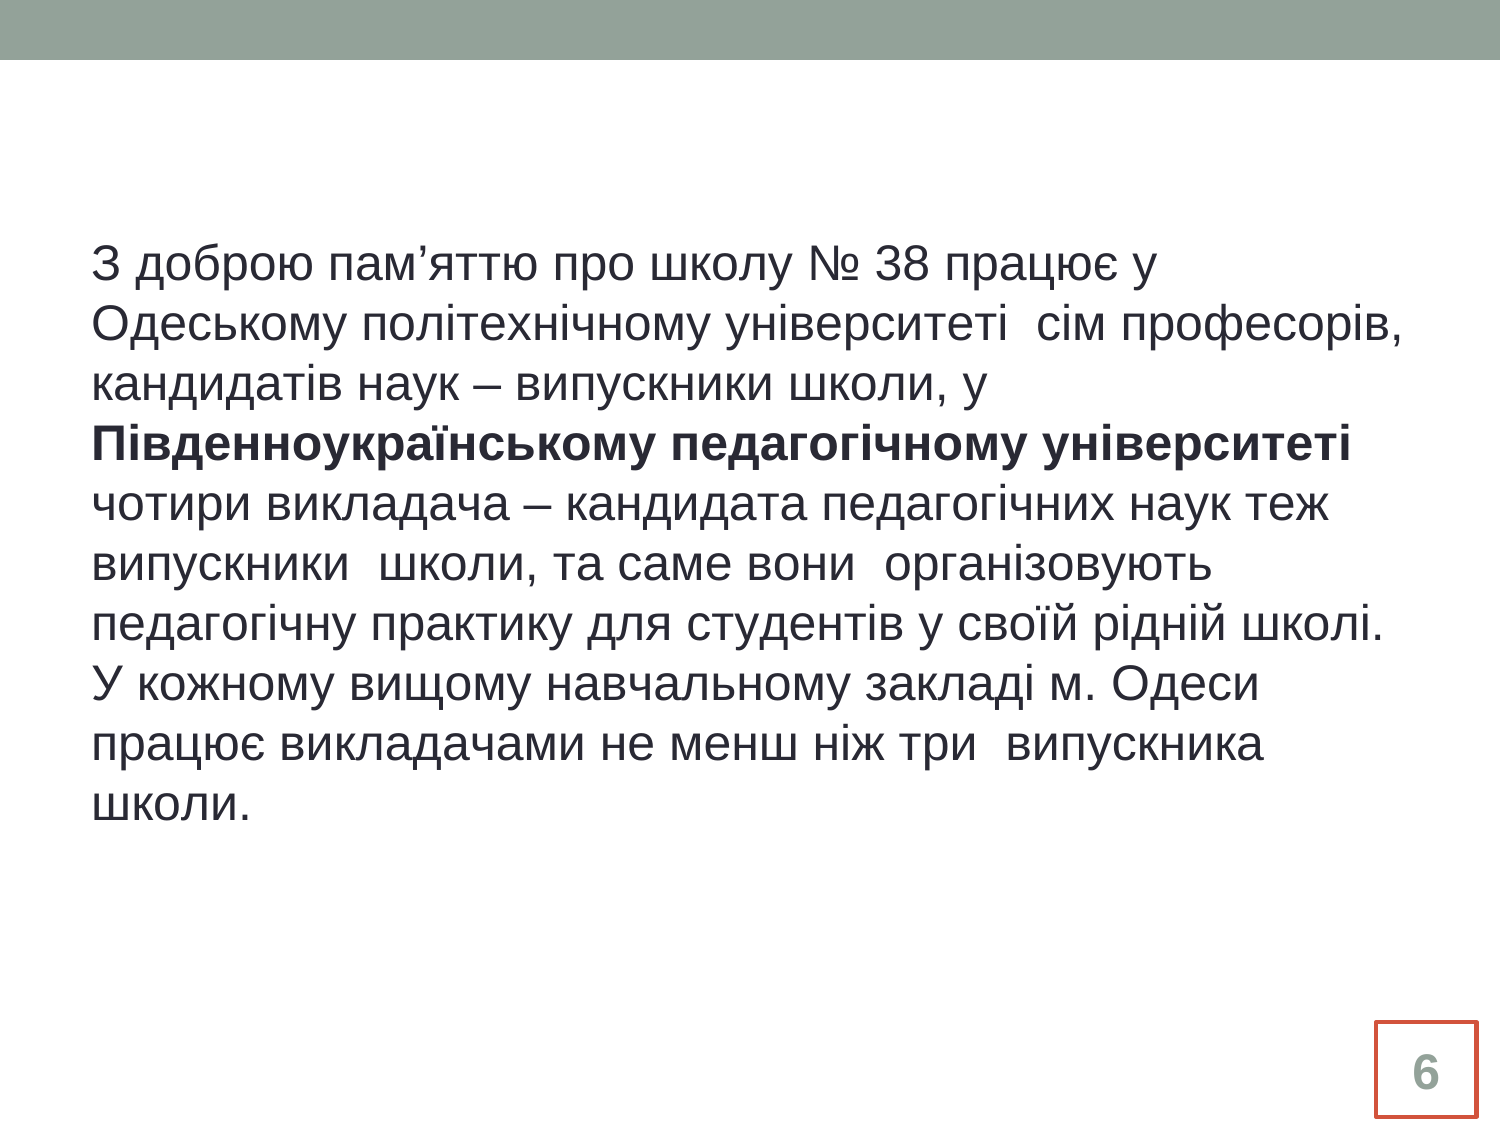

# З доброю пам’яттю про школу № 38 працює у Одеському політехнічному університеті сім професорів, кандидатів наук – випускники школи, у Південноукраїнському педагогічному університеті чотири викладача – кандидата педагогічних наук теж випускники школи, та саме вони організовують педагогічну практику для студентів у своїй рідній школі. У кожному вищому навчальному закладі м. Одеси працює викладачами не менш ніж три випускника школи.
6